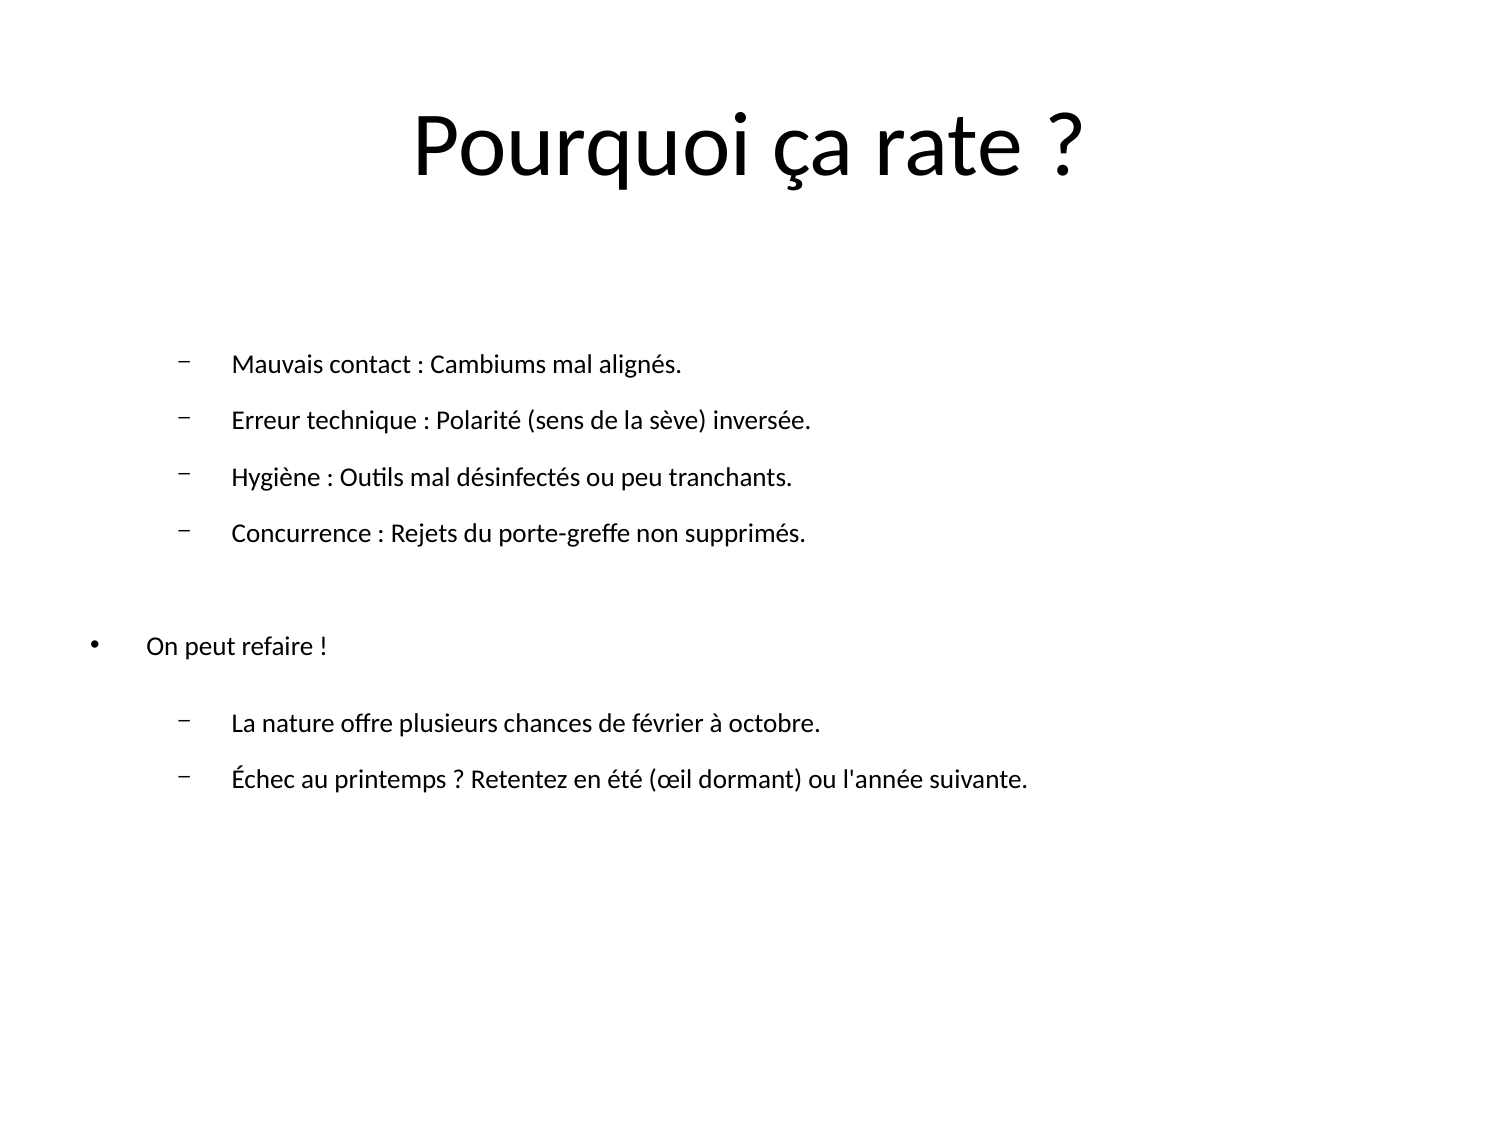

# Pourquoi ça rate ?
Mauvais contact : Cambiums mal alignés.
Erreur technique : Polarité (sens de la sève) inversée.
Hygiène : Outils mal désinfectés ou peu tranchants.
Concurrence : Rejets du porte-greffe non supprimés.
On peut refaire !
La nature offre plusieurs chances de février à octobre.
Échec au printemps ? Retentez en été (œil dormant) ou l'année suivante.